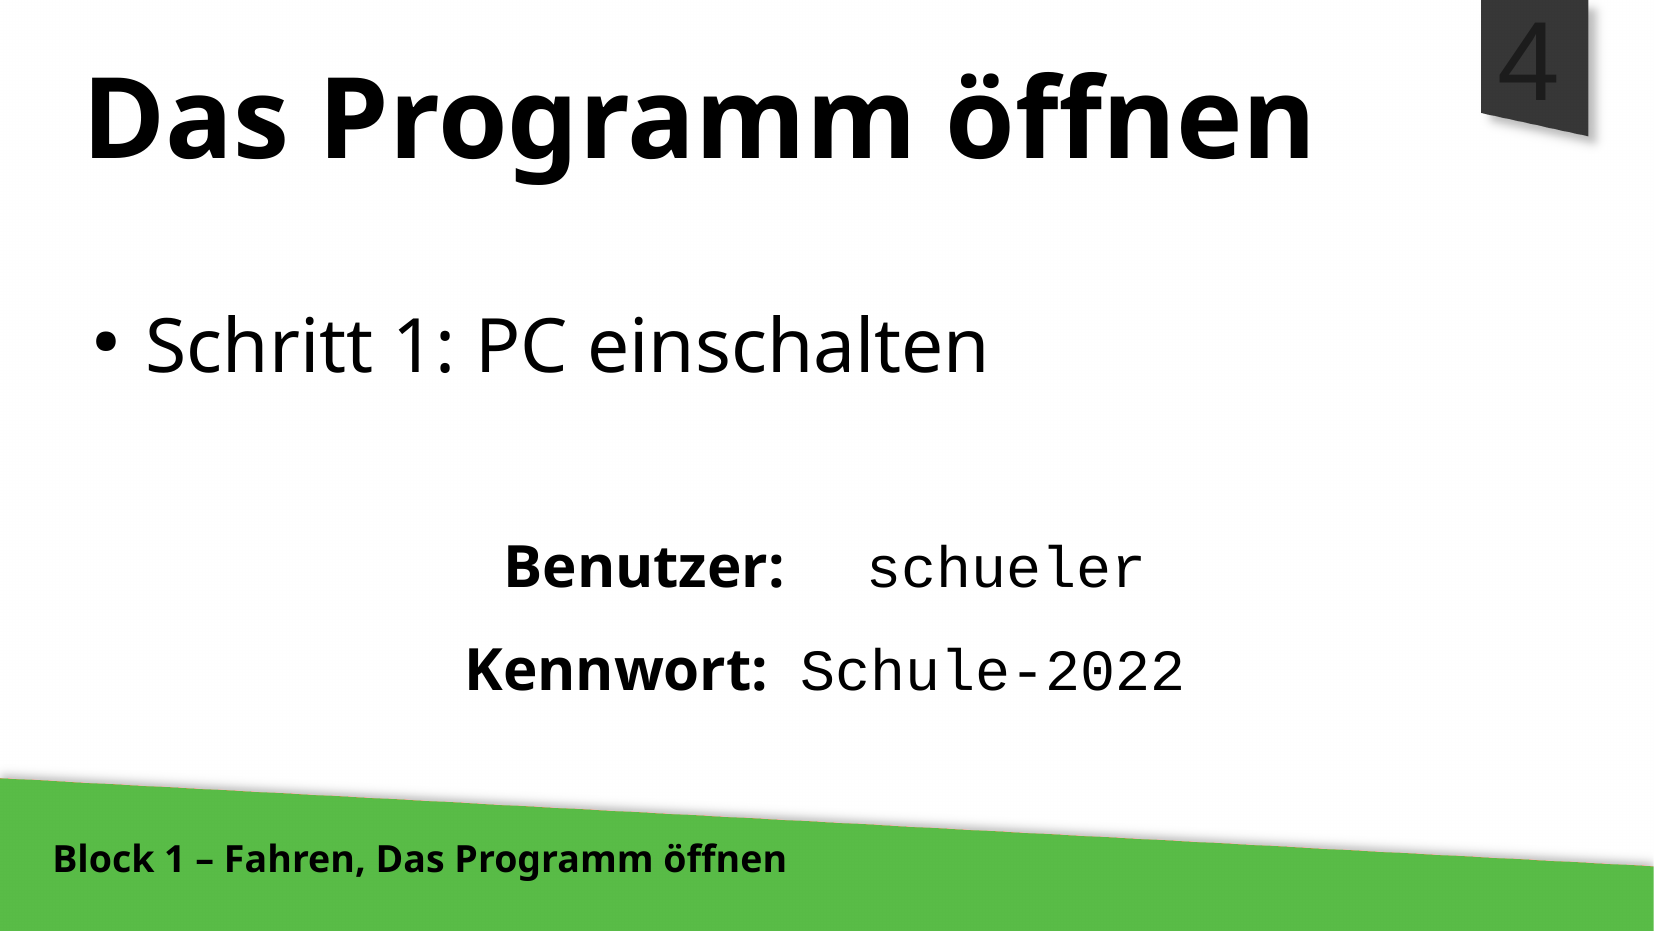

4
# Das Programm öffnen
Schritt 1: PC einschalten
Benutzer: schueler
Kennwort: Schule-2022
Block 1 – Fahren, Das Programm öffnen